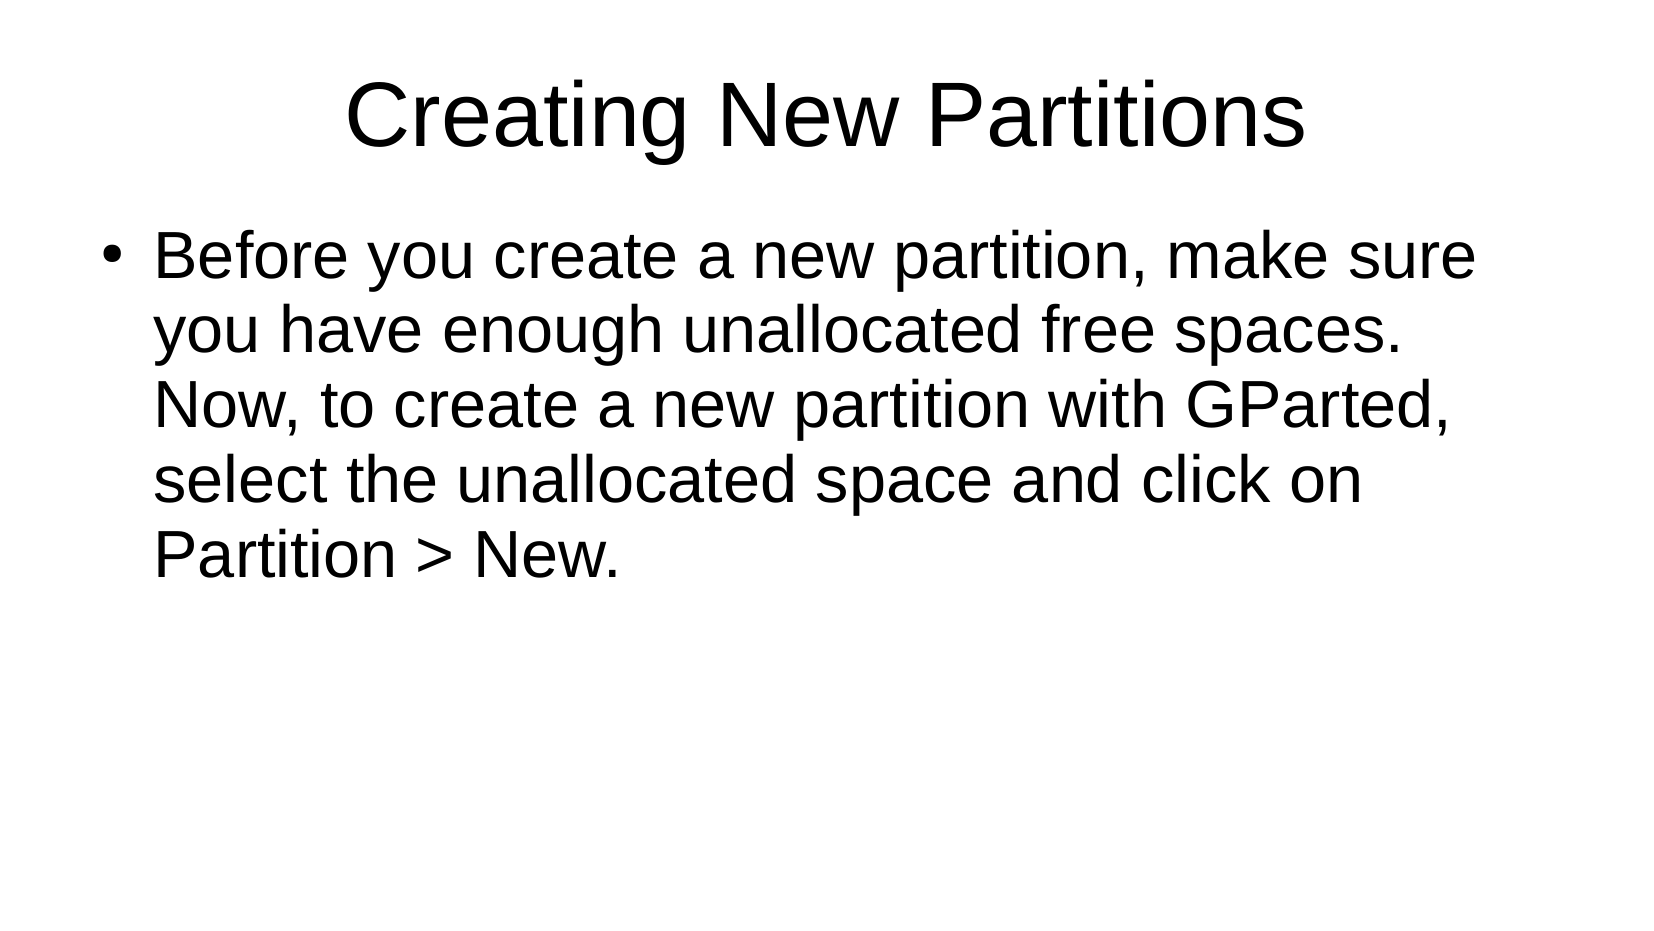

# Creating New Partitions
Before you create a new partition, make sure you have enough unallocated free spaces. Now, to create a new partition with GParted, select the unallocated space and click on Partition > New.